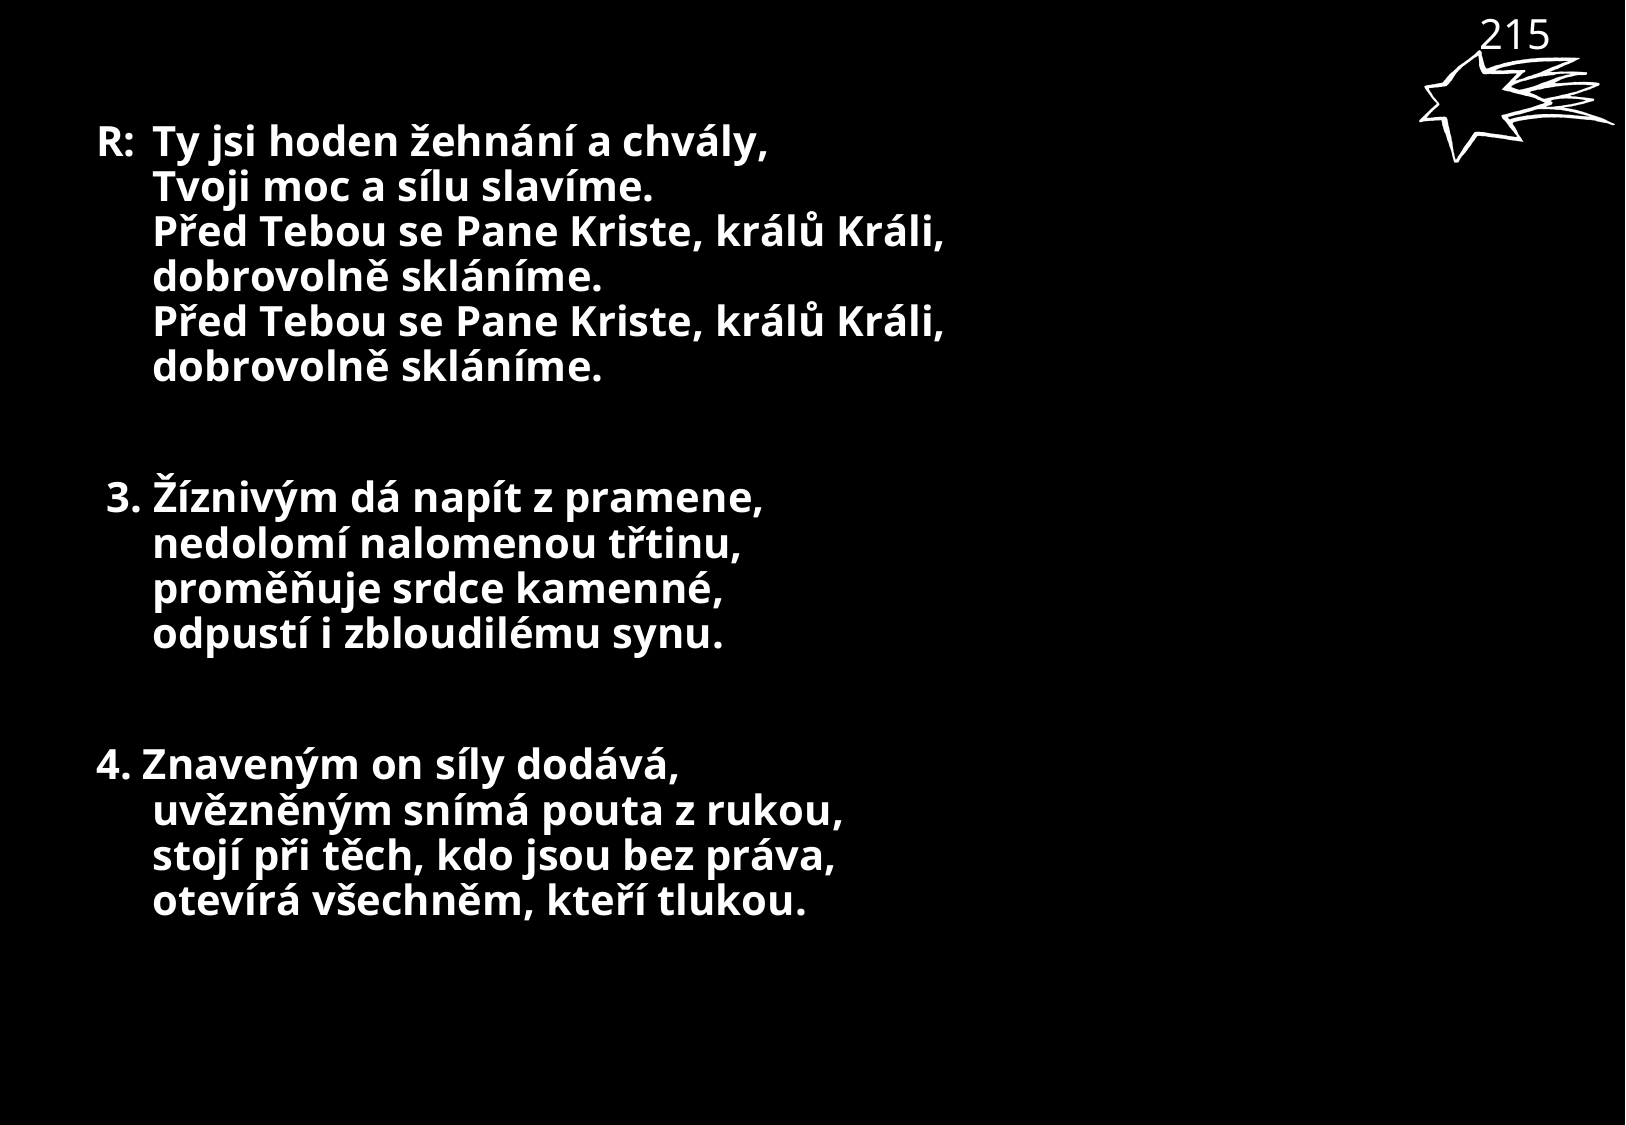

215
# R: 	Ty jsi hoden žehnání a chvály, Tvoji moc a sílu slavíme. Před Tebou se Pane Kriste, králů Králi, dobrovolně skláníme. Před Tebou se Pane Kriste, králů Králi, dobrovolně skláníme.
 3. Žíznivým dá napít z pramene,
nedolomí nalomenou třtinu,
proměňuje srdce kamenné,
odpustí i zbloudilému synu.
4. Znaveným on síly dodává,
uvězněným snímá pouta z rukou,
stojí při těch, kdo jsou bez práva,
otevírá všechněm, kteří tlukou.